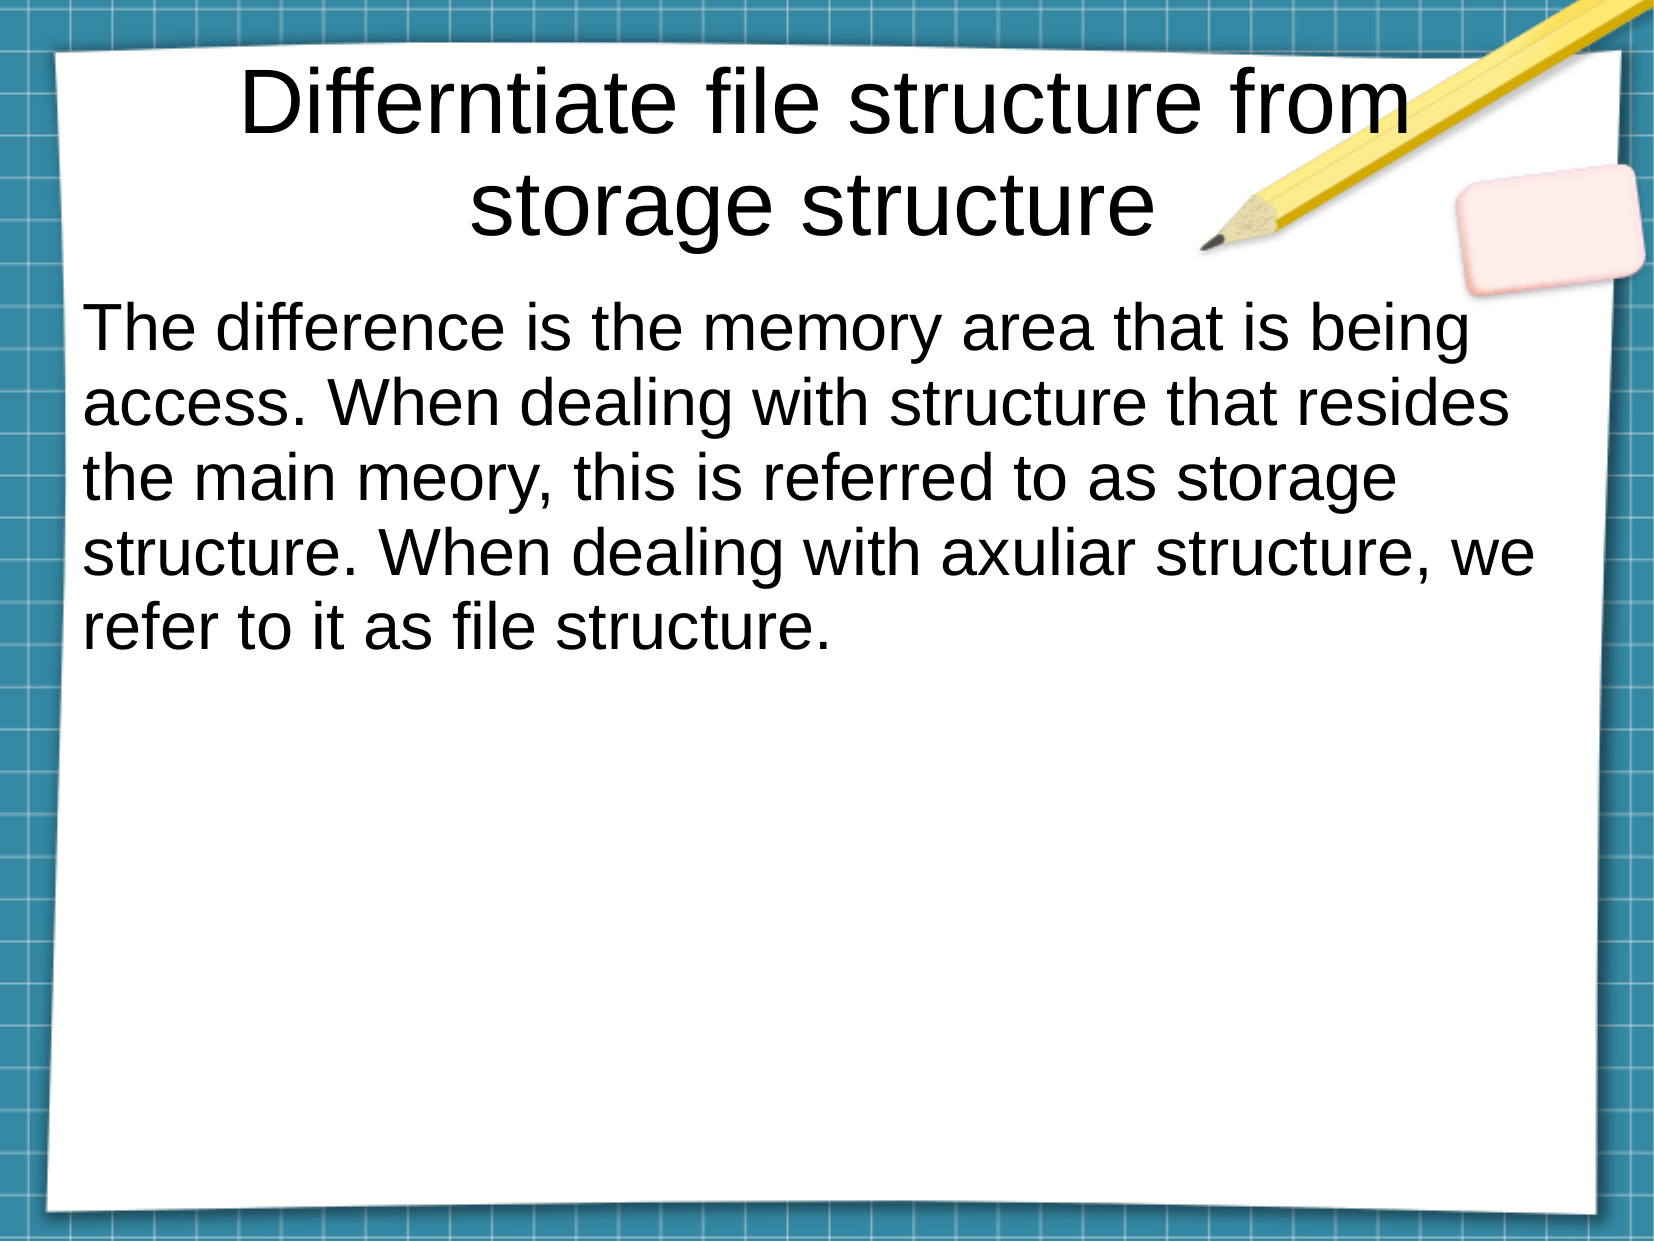

# Differntiate file structure from storage structure
The difference is the memory area that is being access. When dealing with structure that resides the main meory, this is referred to as storage structure. When dealing with axuliar structure, we refer to it as file structure.